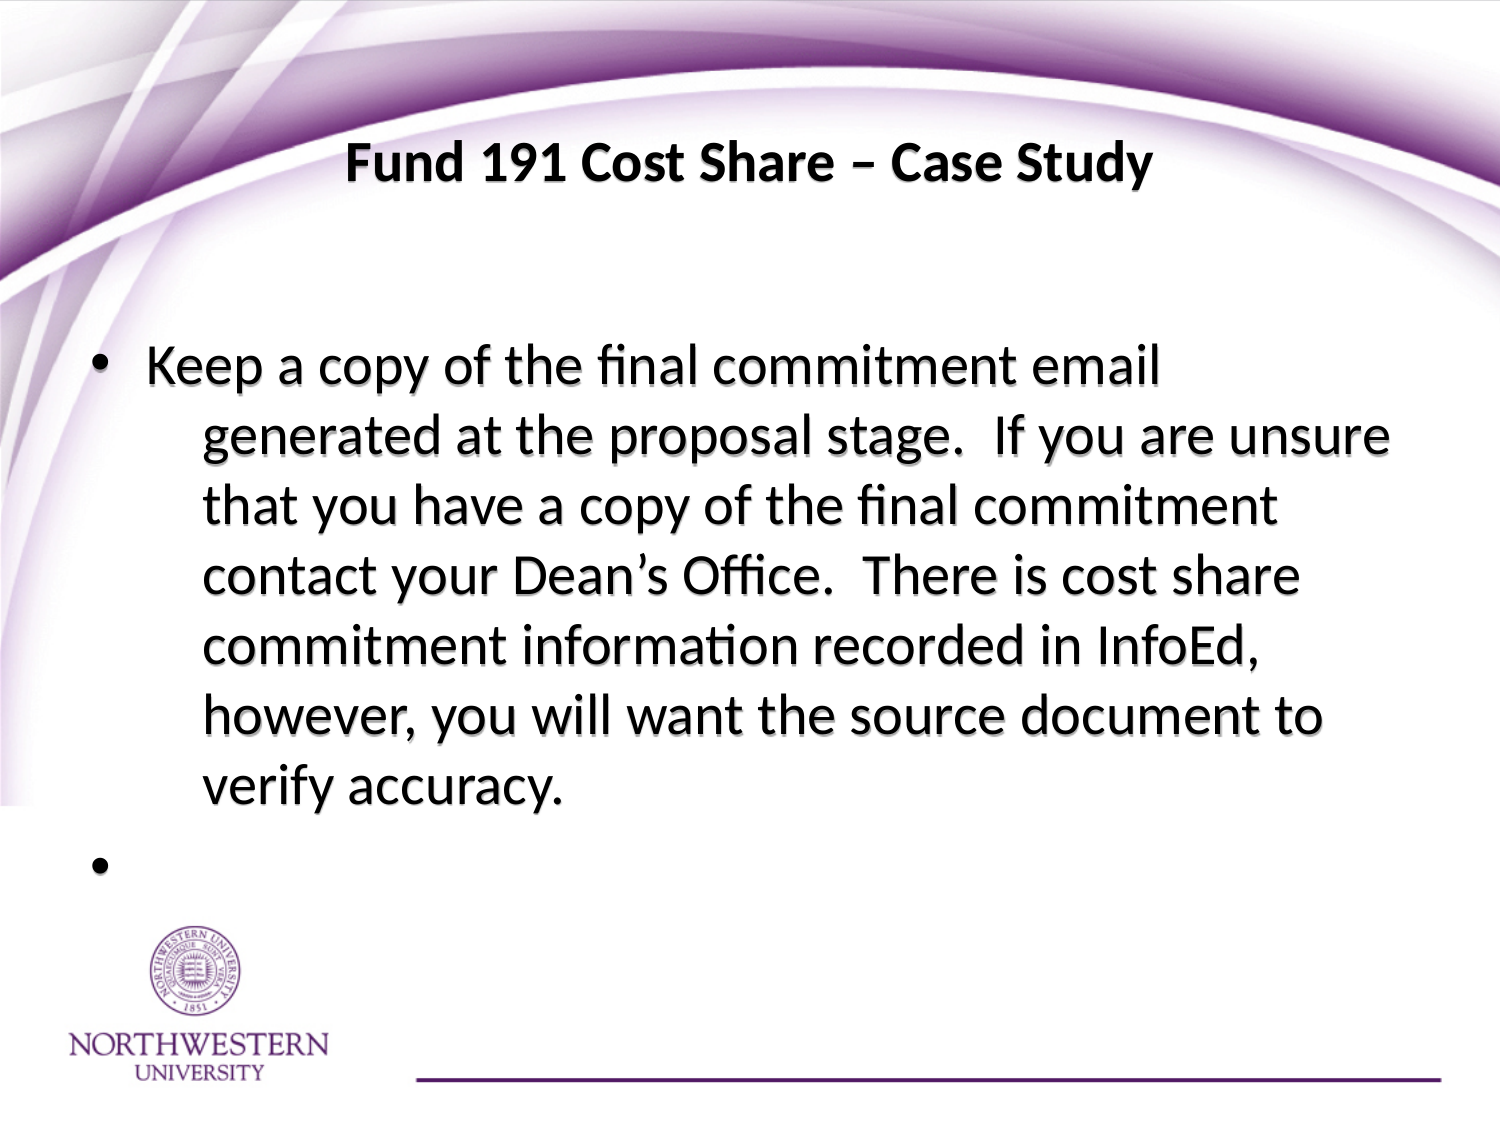

# Fund 191 Cost Share – Case Study
Keep a copy of the final commitment email generated at the proposal stage. If you are unsure that you have a copy of the final commitment contact your Dean’s Office. There is cost share commitment information recorded in InfoEd, however, you will want the source document to verify accuracy.